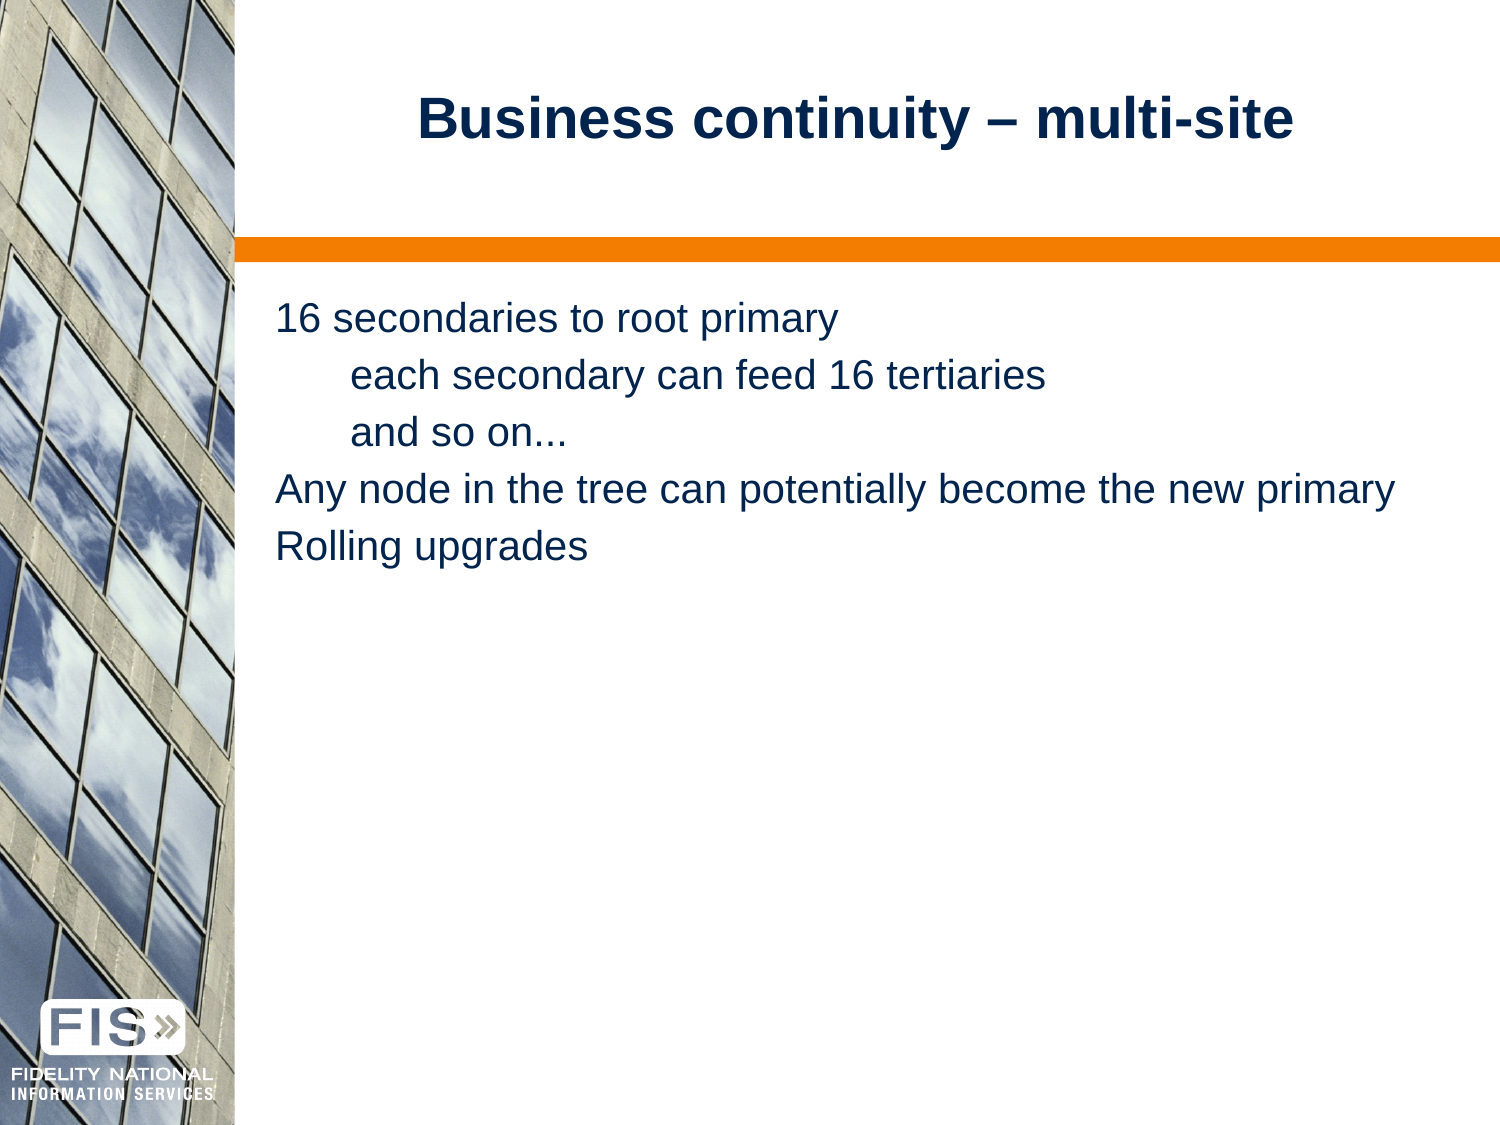

# Business continuity – multi-site
16 secondaries to root primary
each secondary can feed 16 tertiaries
and so on...
Any node in the tree can potentially become the new primary
Rolling upgrades